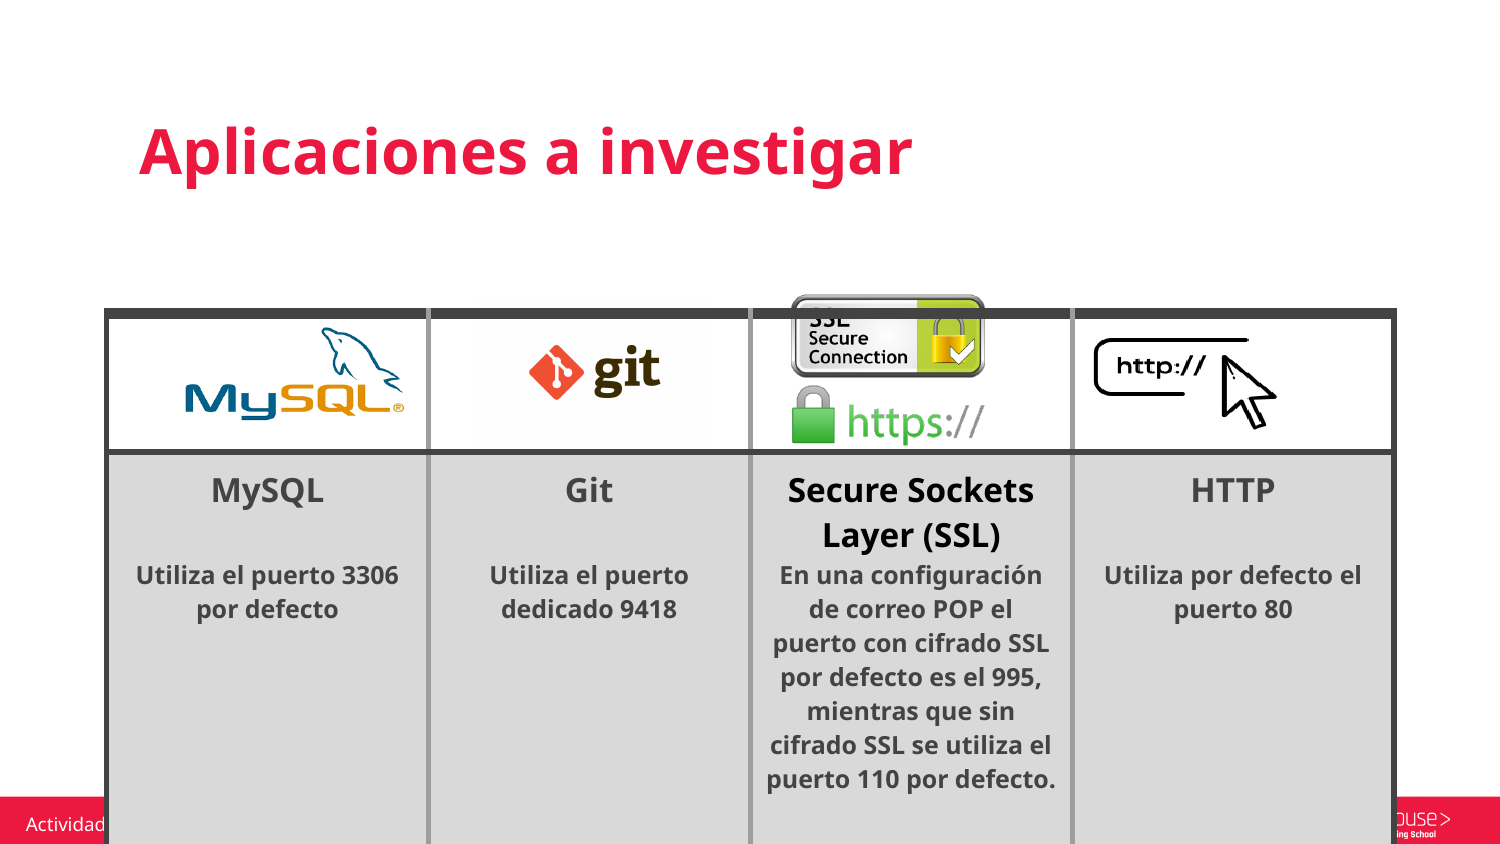

Aplicaciones a investigar
| | | | |
| --- | --- | --- | --- |
| MySQL Utiliza el puerto 3306 por defecto | Git Utiliza el puerto dedicado 9418 | Secure Sockets Layer (SSL) En una configuración de correo POP el puerto con cifrado SSL por defecto es el 995, mientras que sin cifrado SSL se utiliza el puerto 110 por defecto. | HTTP Utiliza por defecto el puerto 80 |